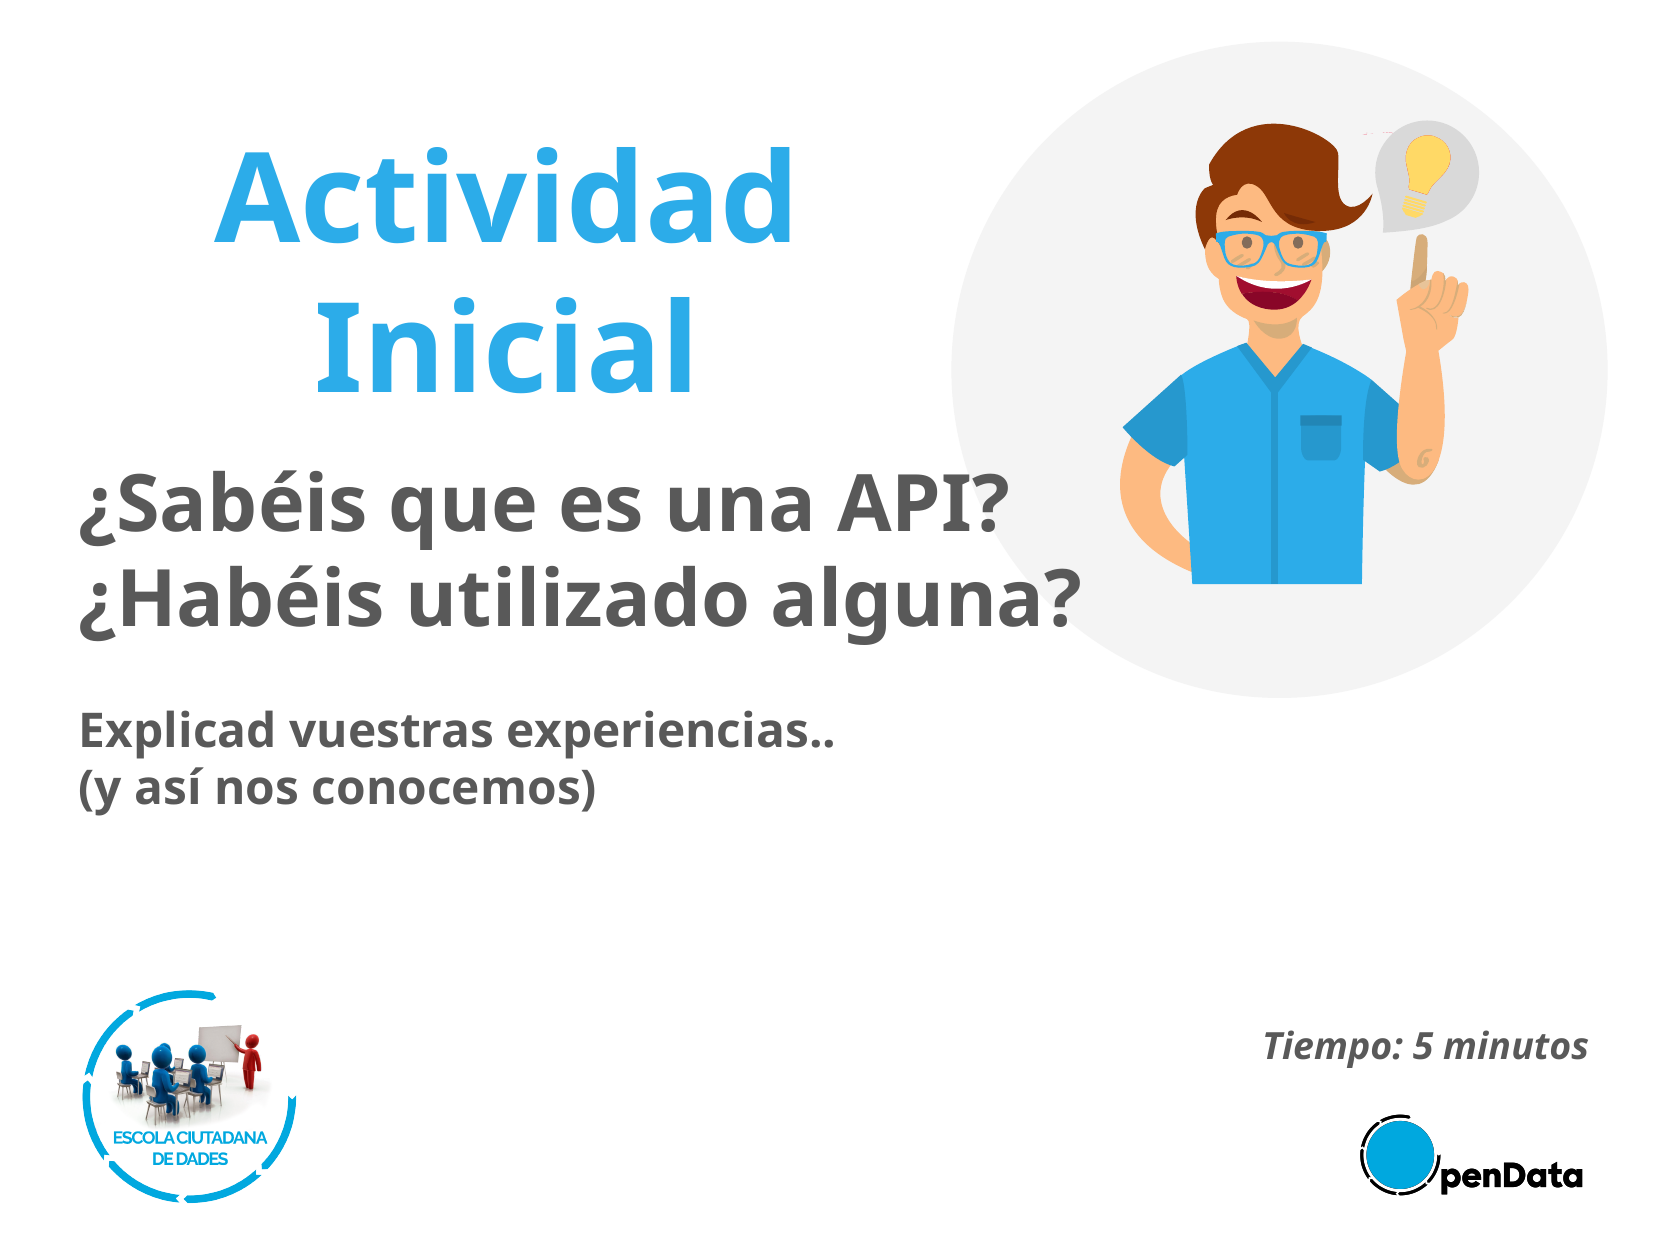

Actividad Inicial
¿Sabéis que es una API?
¿Habéis utilizado alguna?
Explicad vuestras experiencias..
(y así nos conocemos)
Tiempo: 5 minutos